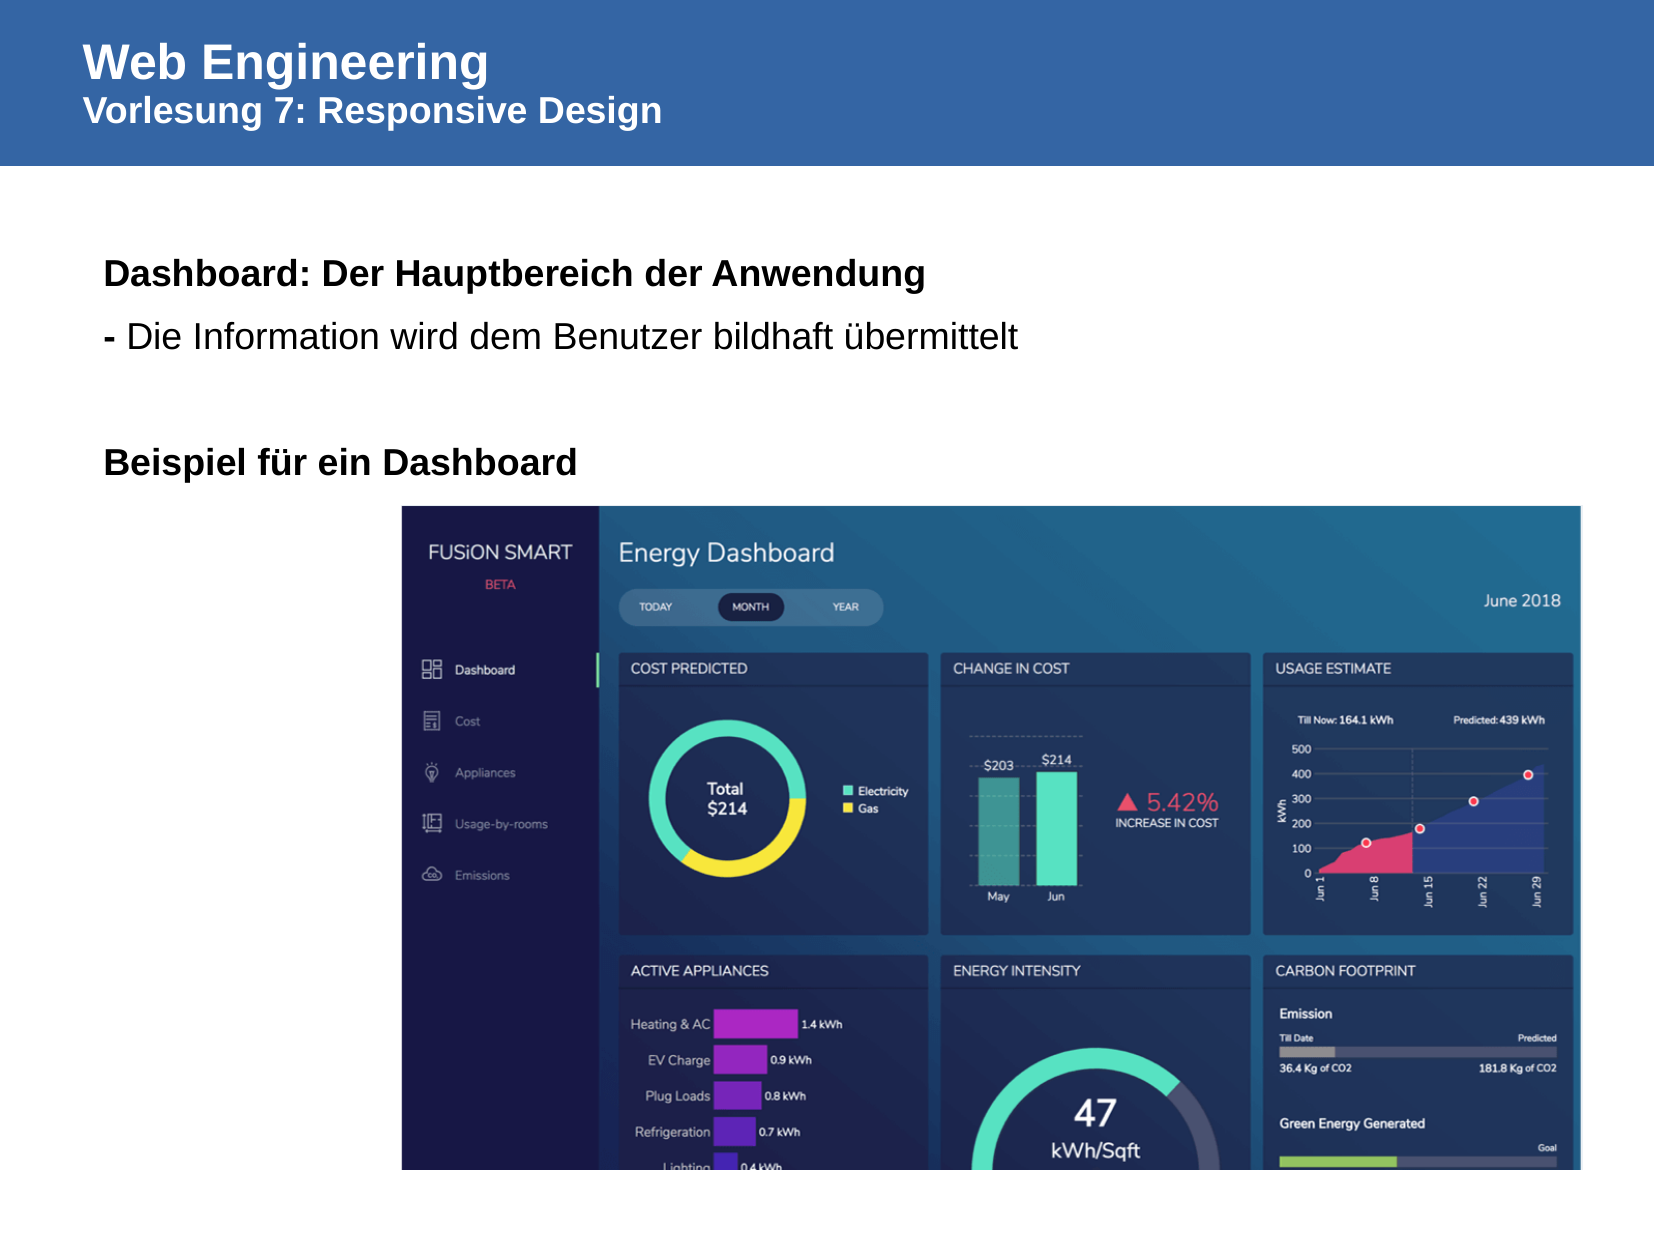

# Web Engineering Vorlesung 7: Responsive Design
Dashboard: Der Hauptbereich der Anwendung
- Die Information wird dem Benutzer bildhaft übermittelt
Beispiel für ein Dashboard